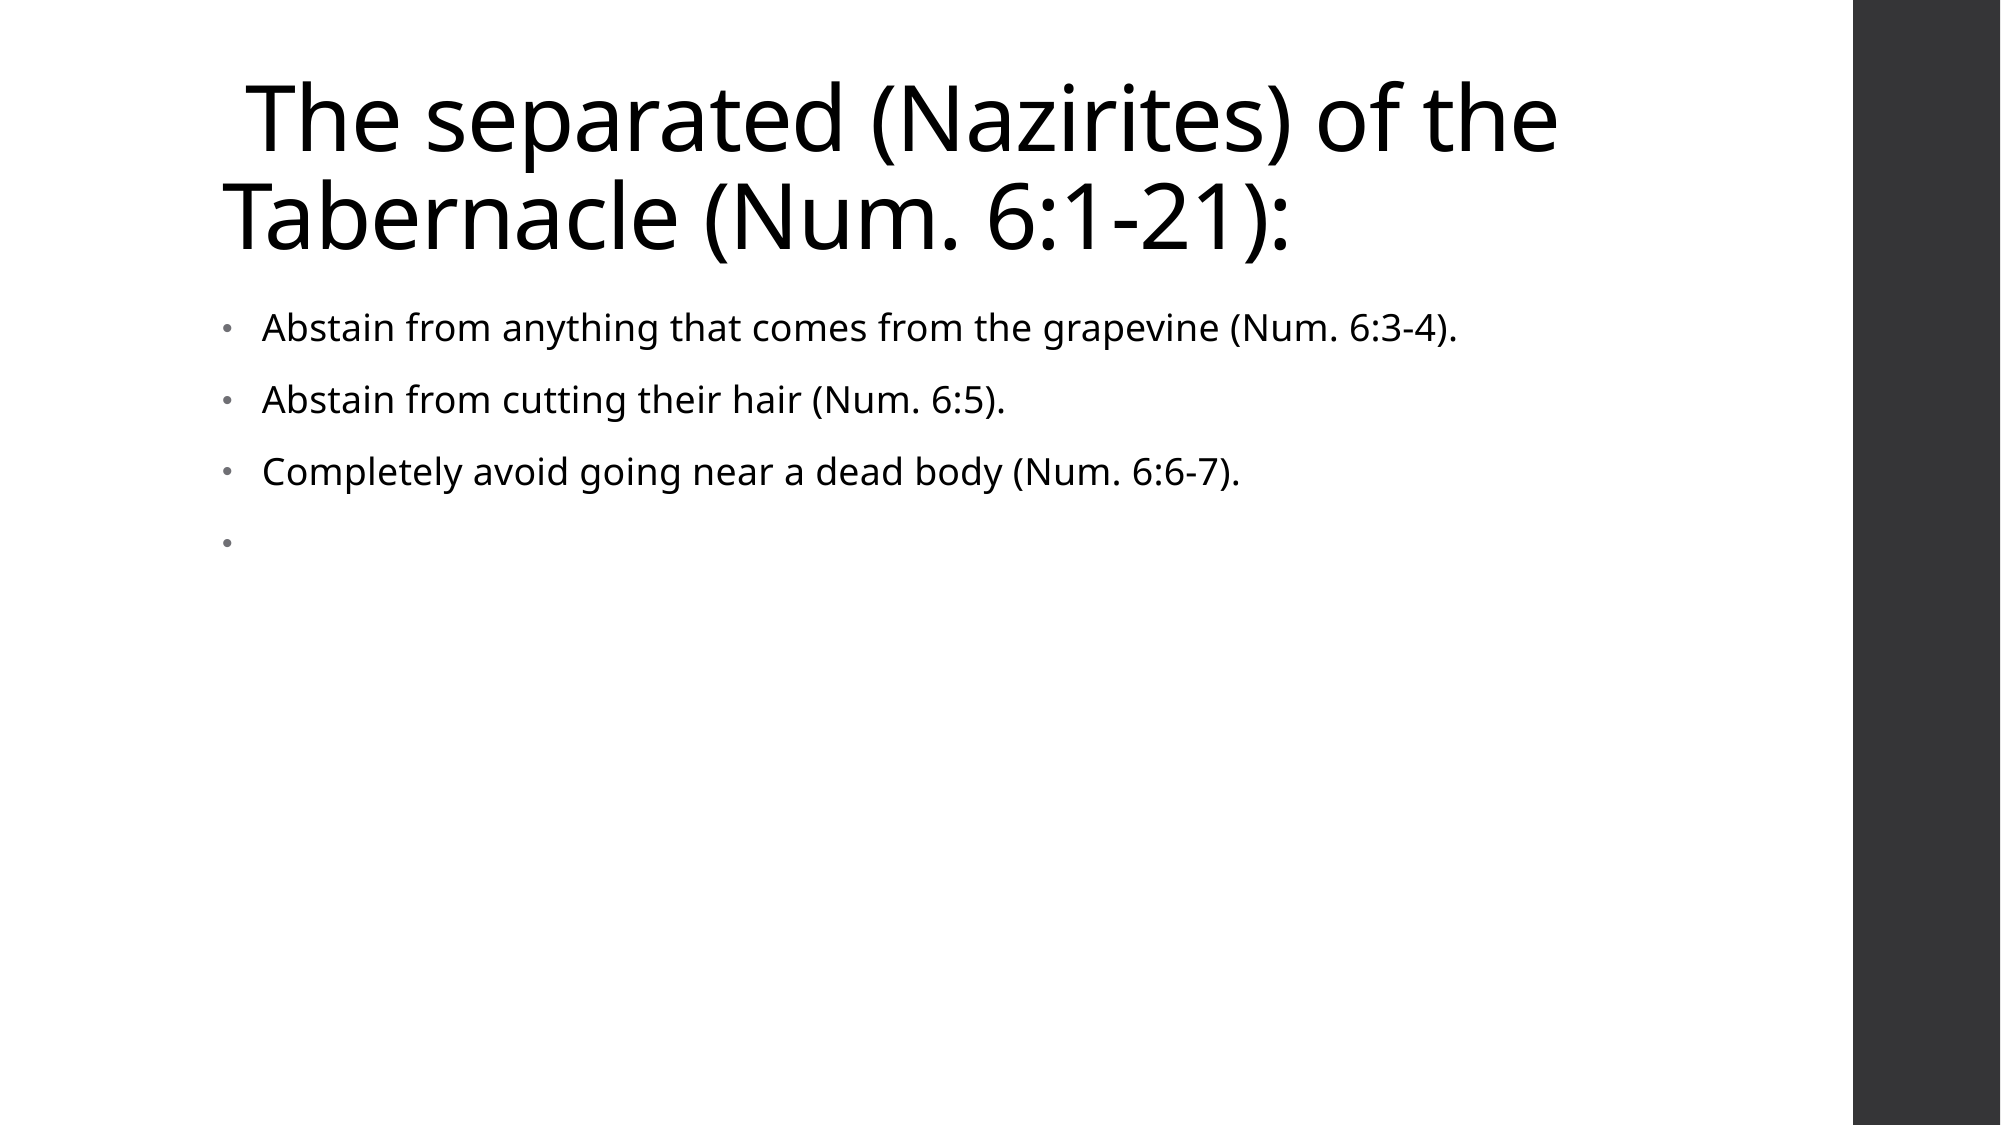

# The separated (Nazirites) of the Tabernacle (Num. 6:1-21):
 Abstain from anything that comes from the grapevine (Num. 6:3-4).
 Abstain from cutting their hair (Num. 6:5).
 Completely avoid going near a dead body (Num. 6:6-7).